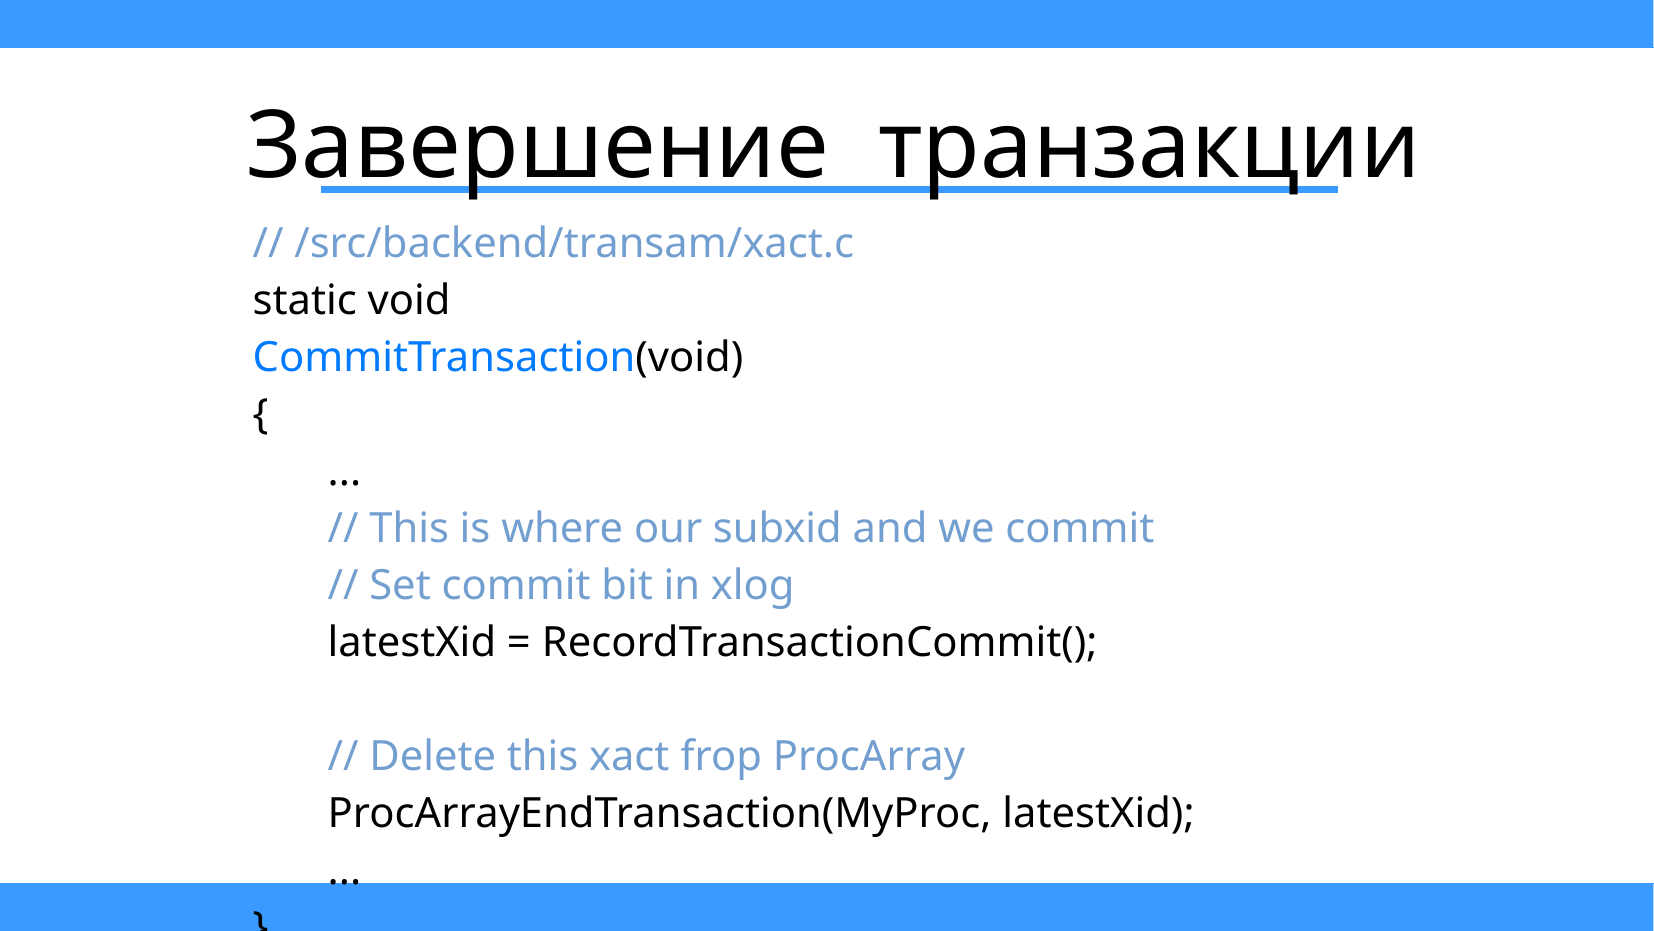

Завершение транзакции
// /src/backend/transam/xact.c
static void
CommitTransaction(void)
{
	...
	// This is where our subxid and we commit
	// Set commit bit in xlog
 	latestXid = RecordTransactionCommit();
 	// Delete this xact frop ProcArray
 	ProcArrayEndTransaction(MyProc, latestXid);
	...
}